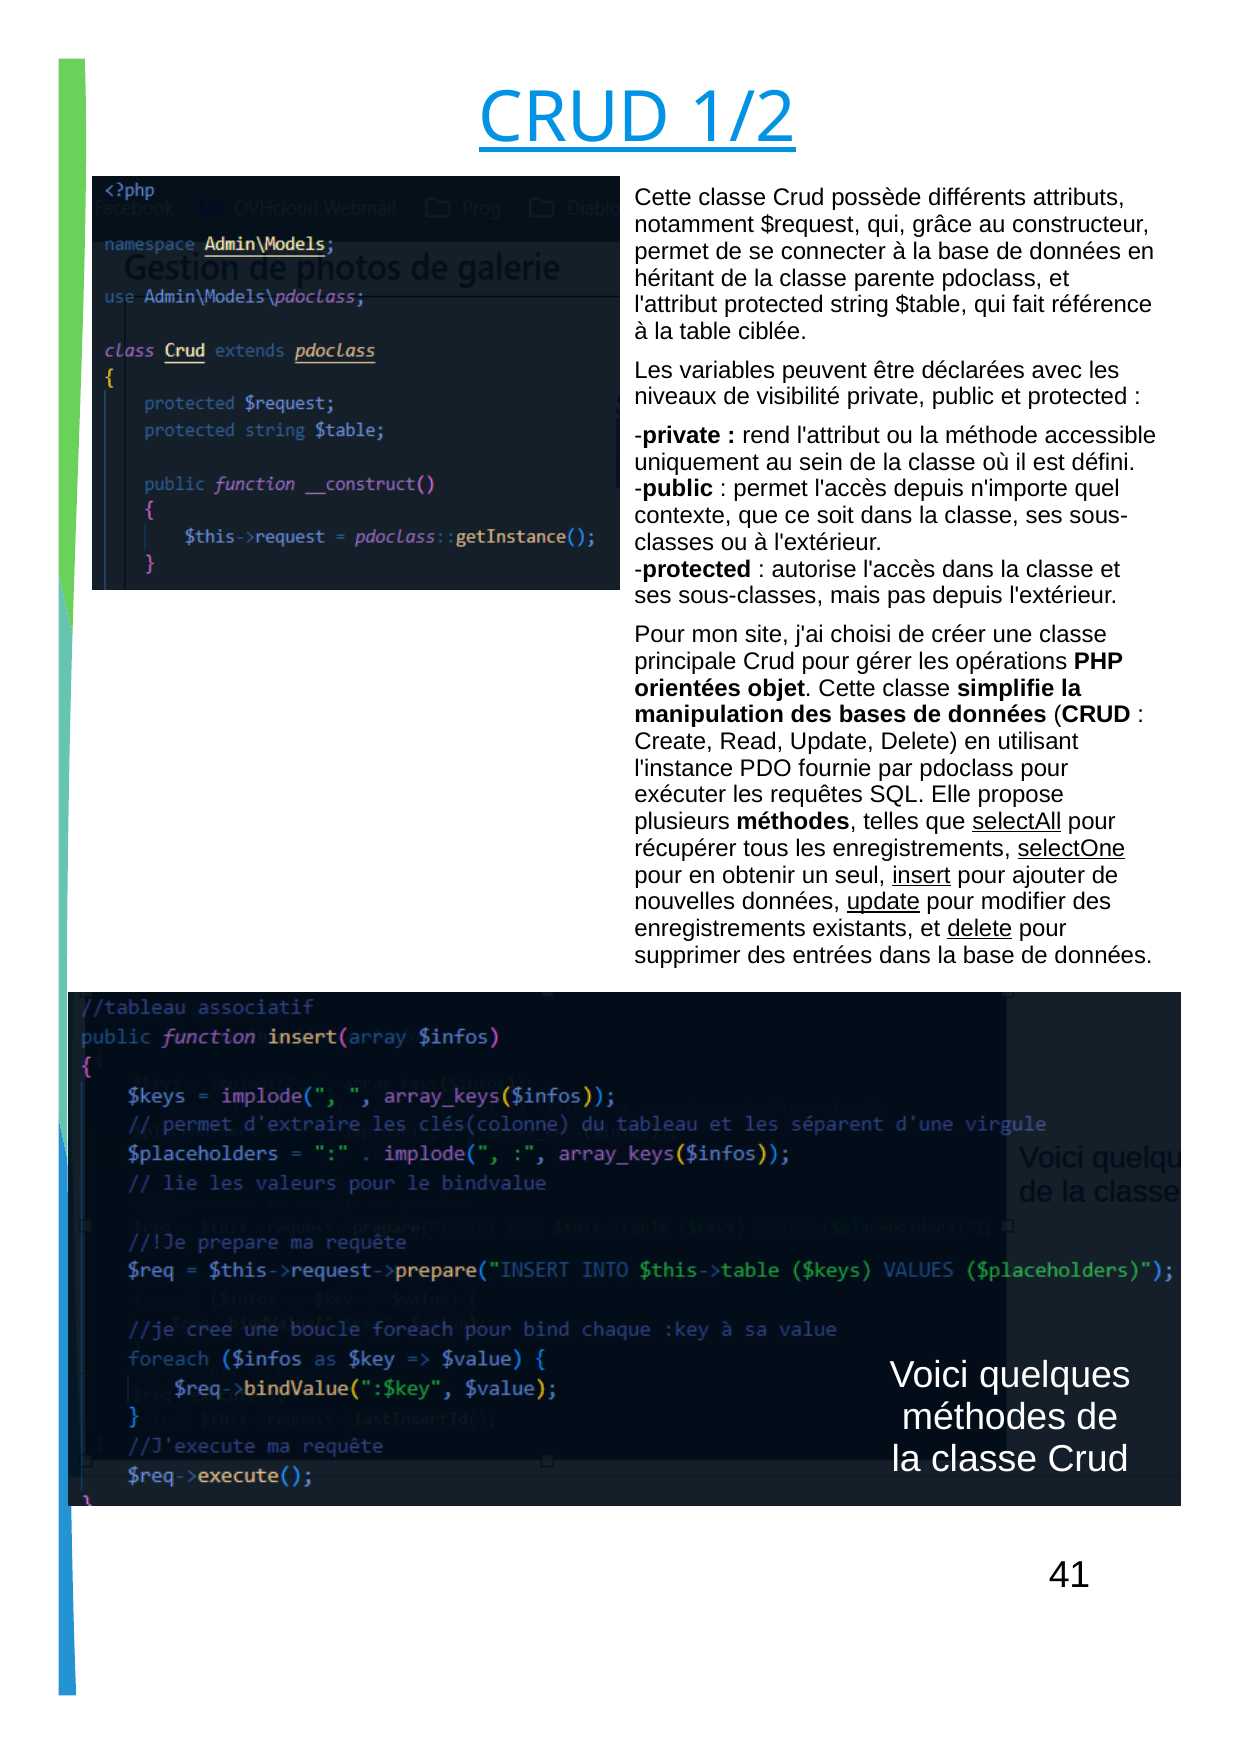

CRUD 1/2
Cette classe Crud possède différents attributs, notamment $request, qui, grâce au constructeur, permet de se connecter à la base de données en héritant de la classe parente pdoclass, et l'attribut protected string $table, qui fait référence à la table ciblée.
Les variables peuvent être déclarées avec les niveaux de visibilité private, public et protected :
-private : rend l'attribut ou la méthode accessible uniquement au sein de la classe où il est défini.
-public : permet l'accès depuis n'importe quel contexte, que ce soit dans la classe, ses sous-classes ou à l'extérieur.
-protected : autorise l'accès dans la classe et ses sous-classes, mais pas depuis l'extérieur.
Pour mon site, j'ai choisi de créer une classe principale Crud pour gérer les opérations PHP orientées objet. Cette classe simplifie la manipulation des bases de données (CRUD : Create, Read, Update, Delete) en utilisant l'instance PDO fournie par pdoclass pour exécuter les requêtes SQL. Elle propose plusieurs méthodes, telles que selectAll pour récupérer tous les enregistrements, selectOne pour en obtenir un seul, insert pour ajouter de nouvelles données, update pour modifier des enregistrements existants, et delete pour supprimer des entrées dans la base de données.
Voici quelques méthodes de la classe Crud